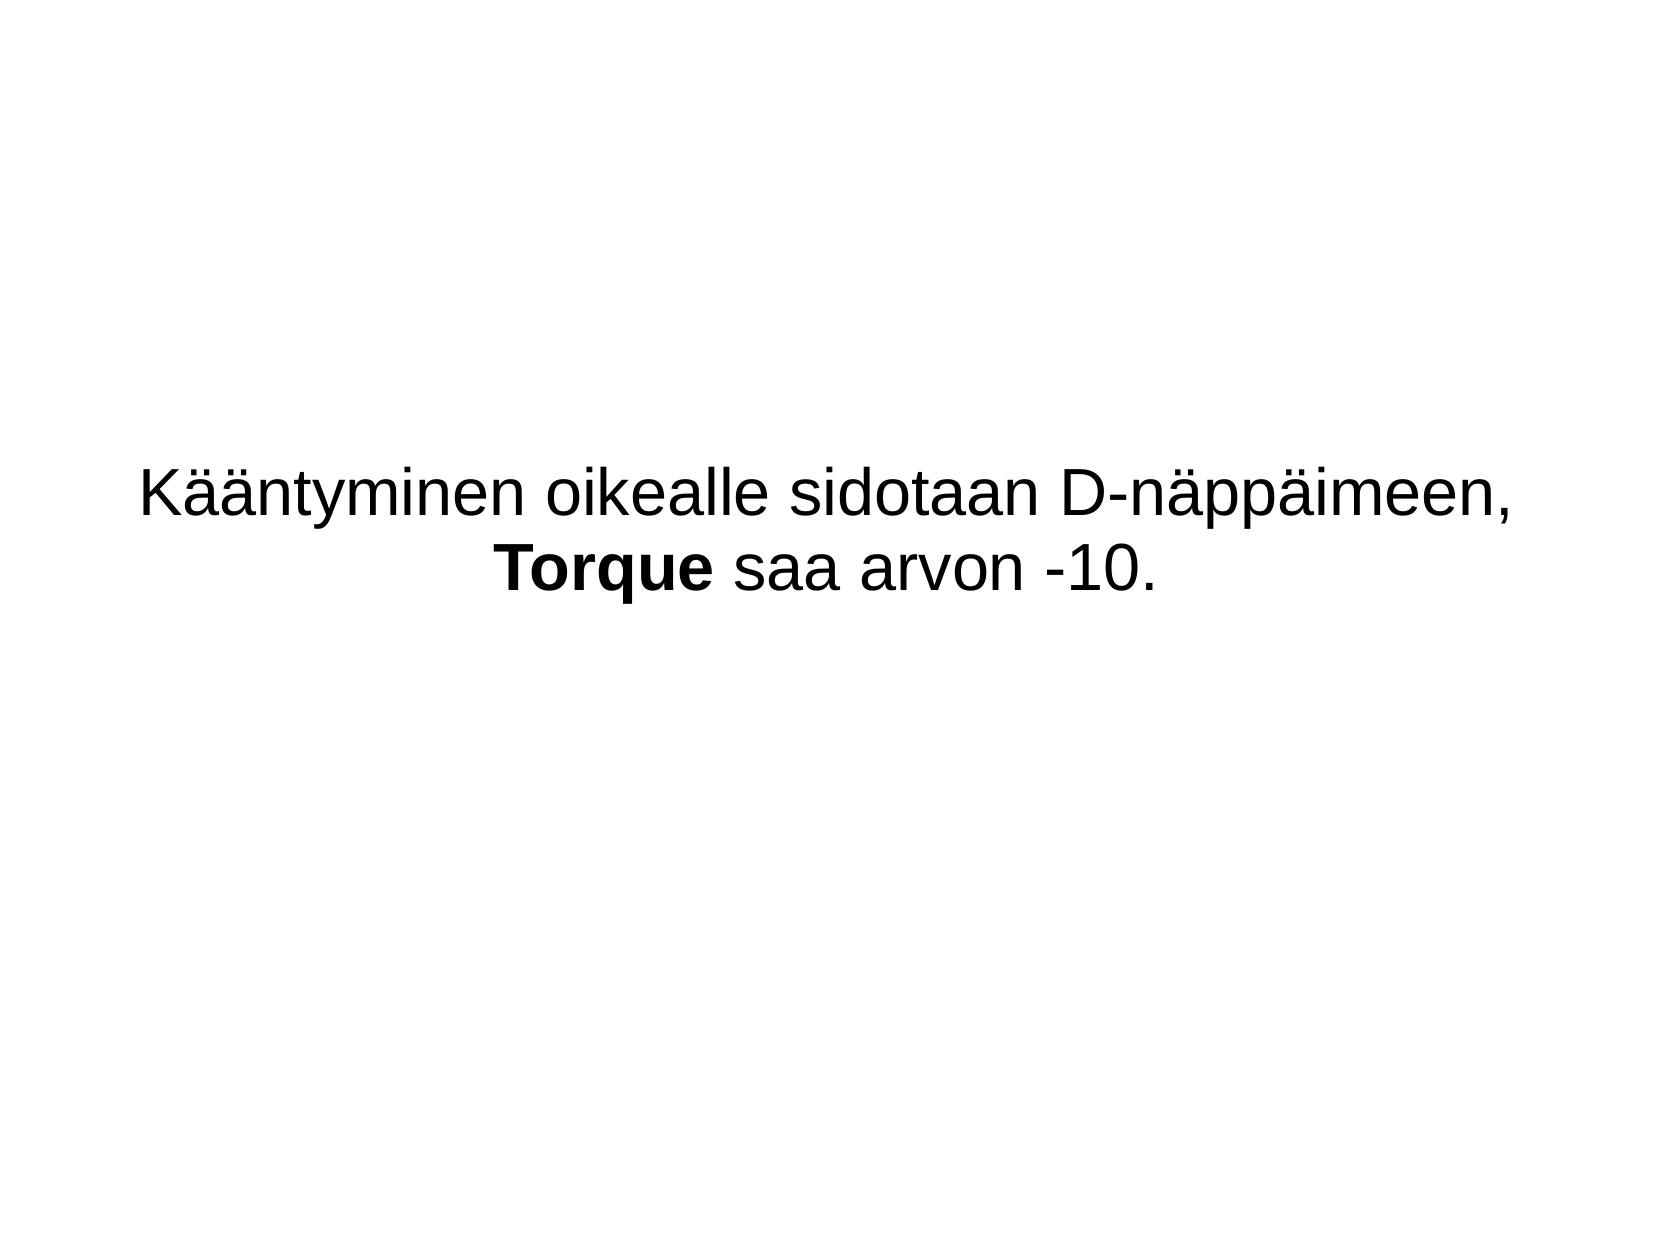

# Kääntyminen oikealle sidotaan D-näppäimeen, Torque saa arvon -10.